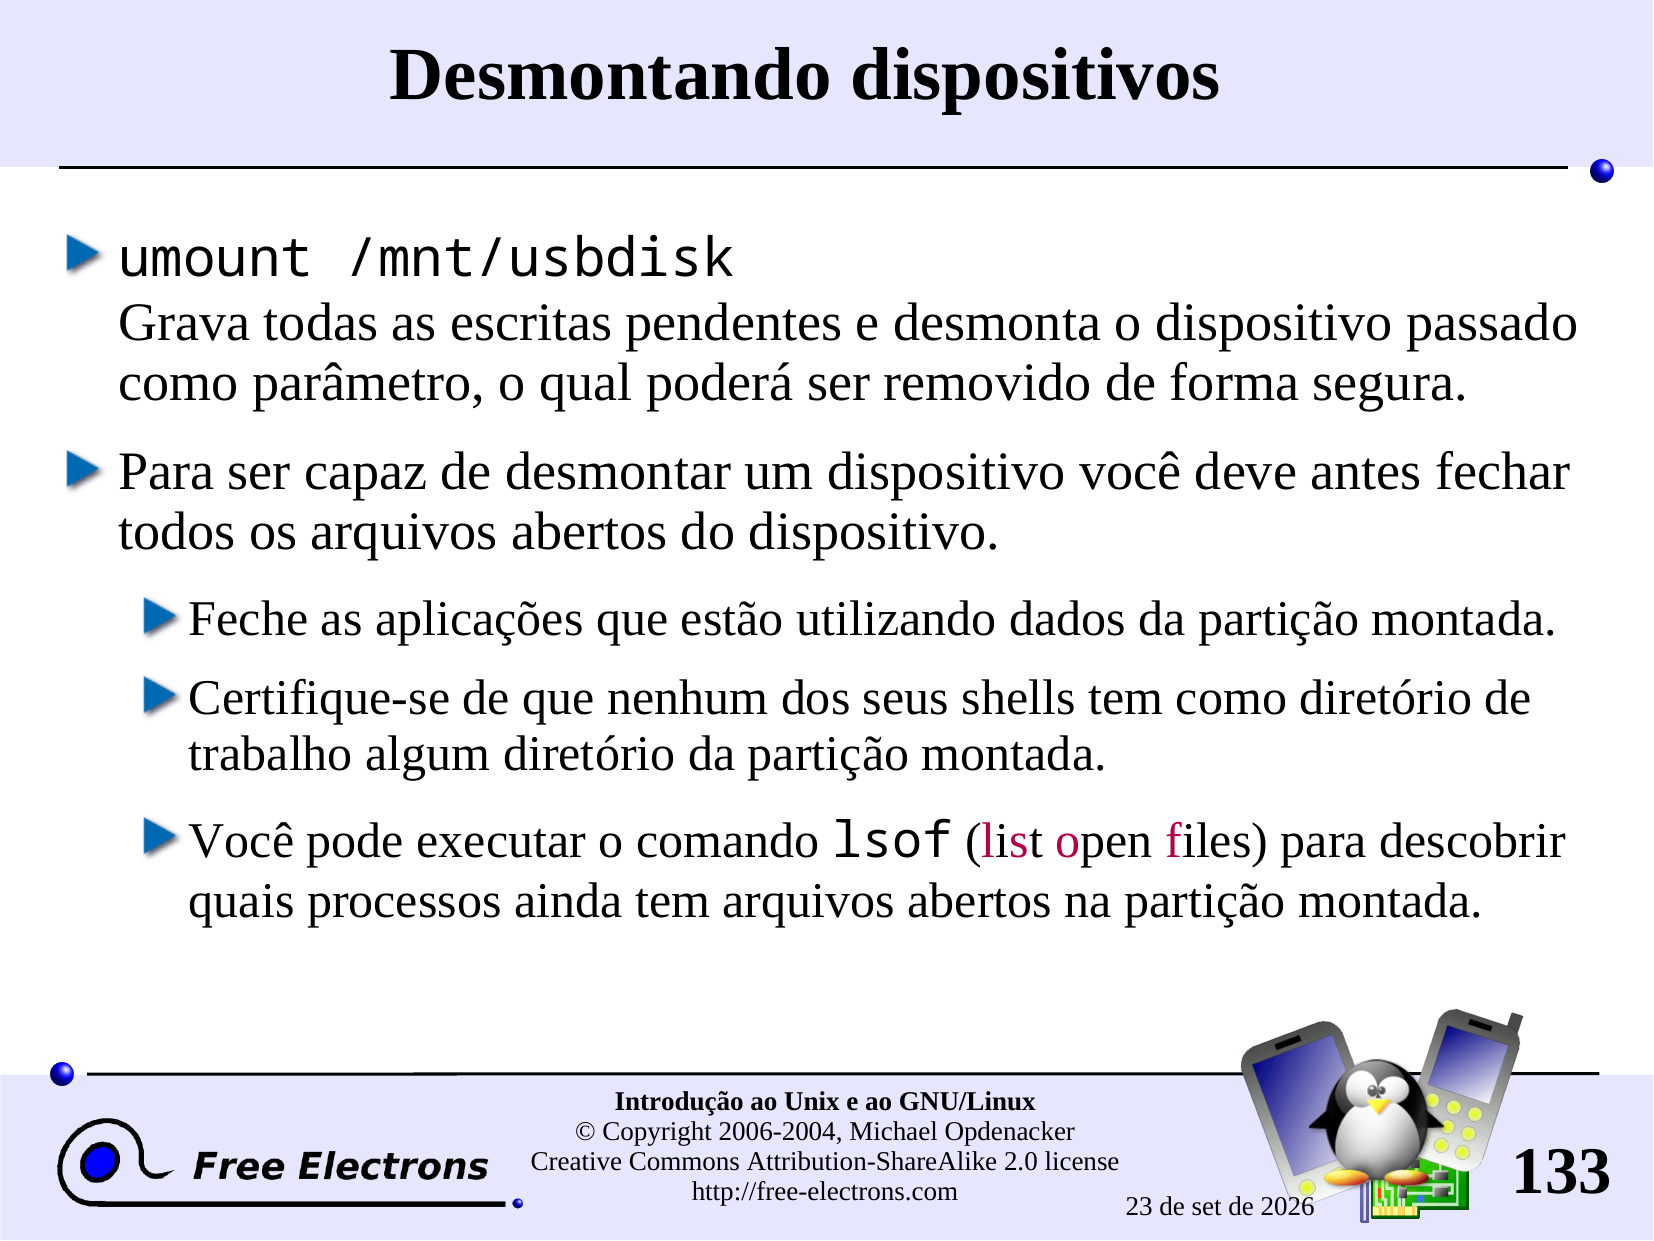

# Desmontando dispositivos
umount /mnt/usbdisk
Grava todas as escritas pendentes e desmonta o dispositivo passado como parâmetro, o qual poderá ser removido de forma segura.
Para ser capaz de desmontar um dispositivo você deve antes fechar todos os arquivos abertos do dispositivo.
Feche as aplicações que estão utilizando dados da partição montada.
Certifique-se de que nenhum dos seus shells tem como diretório de trabalho algum diretório da partição montada.
Você pode executar o comando lsof (list open files) para descobrir quais processos ainda tem arquivos abertos na partição montada.